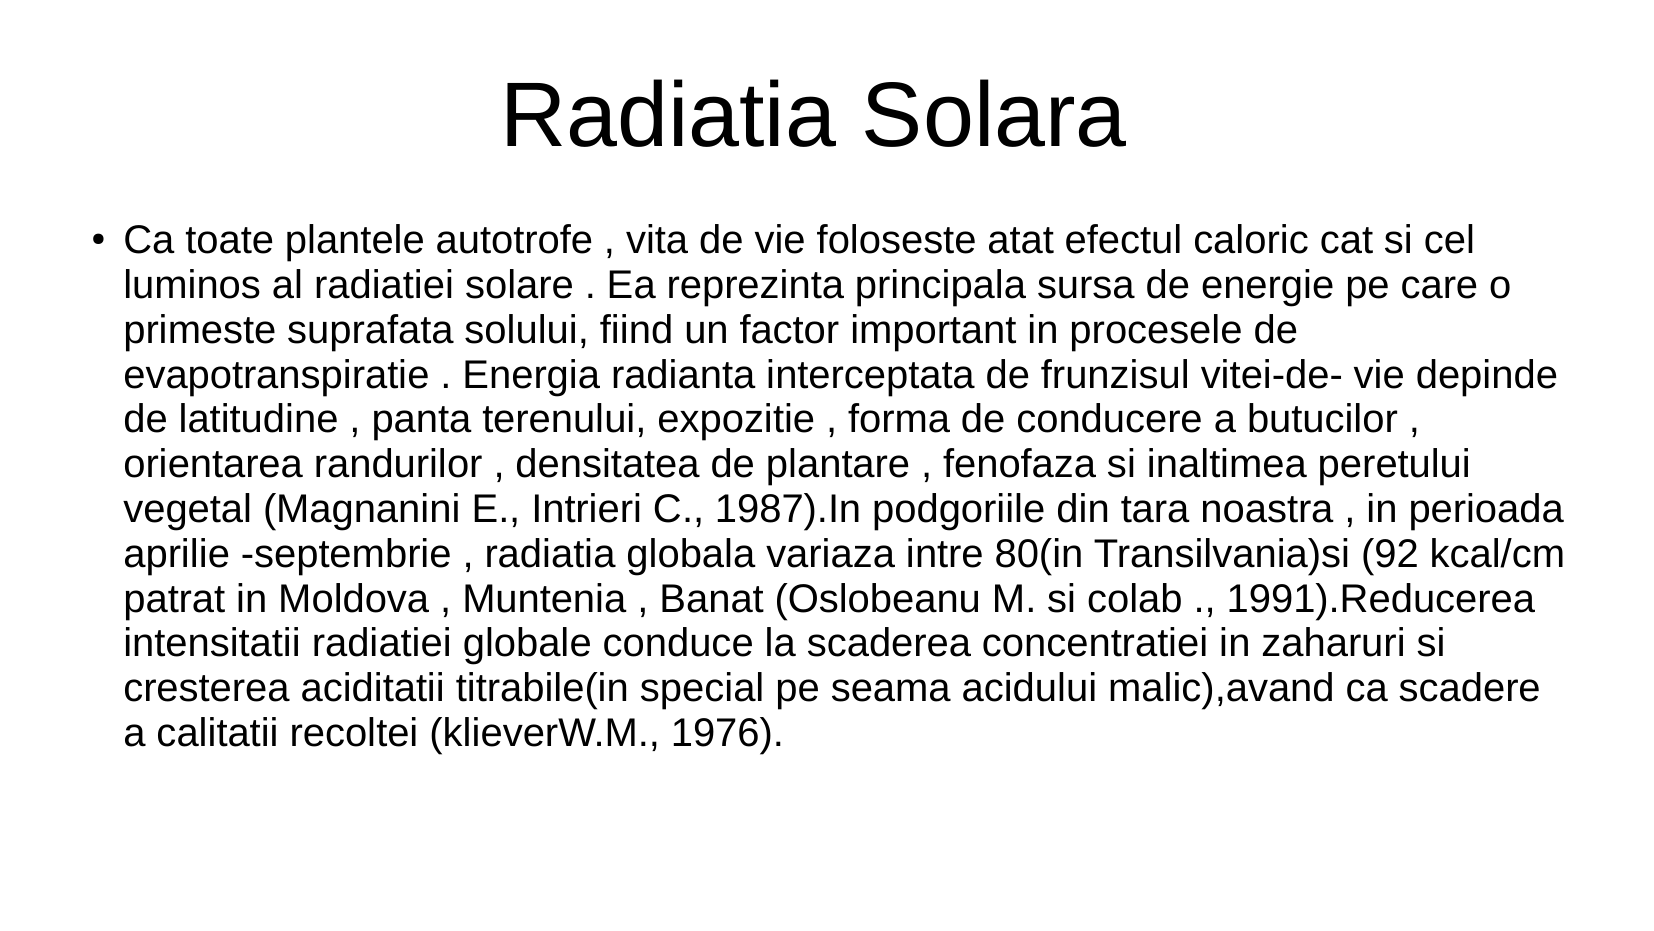

# Radiatia Solara
Ca toate plantele autotrofe , vita de vie foloseste atat efectul caloric cat si cel luminos al radiatiei solare . Ea reprezinta principala sursa de energie pe care o primeste suprafata solului, fiind un factor important in procesele de evapotranspiratie . Energia radianta interceptata de frunzisul vitei-de- vie depinde de latitudine , panta terenului, expozitie , forma de conducere a butucilor , orientarea randurilor , densitatea de plantare , fenofaza si inaltimea peretului vegetal (Magnanini E., Intrieri C., 1987).In podgoriile din tara noastra , in perioada aprilie -septembrie , radiatia globala variaza intre 80(in Transilvania)si (92 kcal/cm patrat in Moldova , Muntenia , Banat (Oslobeanu M. si colab ., 1991).Reducerea intensitatii radiatiei globale conduce la scaderea concentratiei in zaharuri si cresterea aciditatii titrabile(in special pe seama acidului malic),avand ca scadere a calitatii recoltei (klieverW.M., 1976).